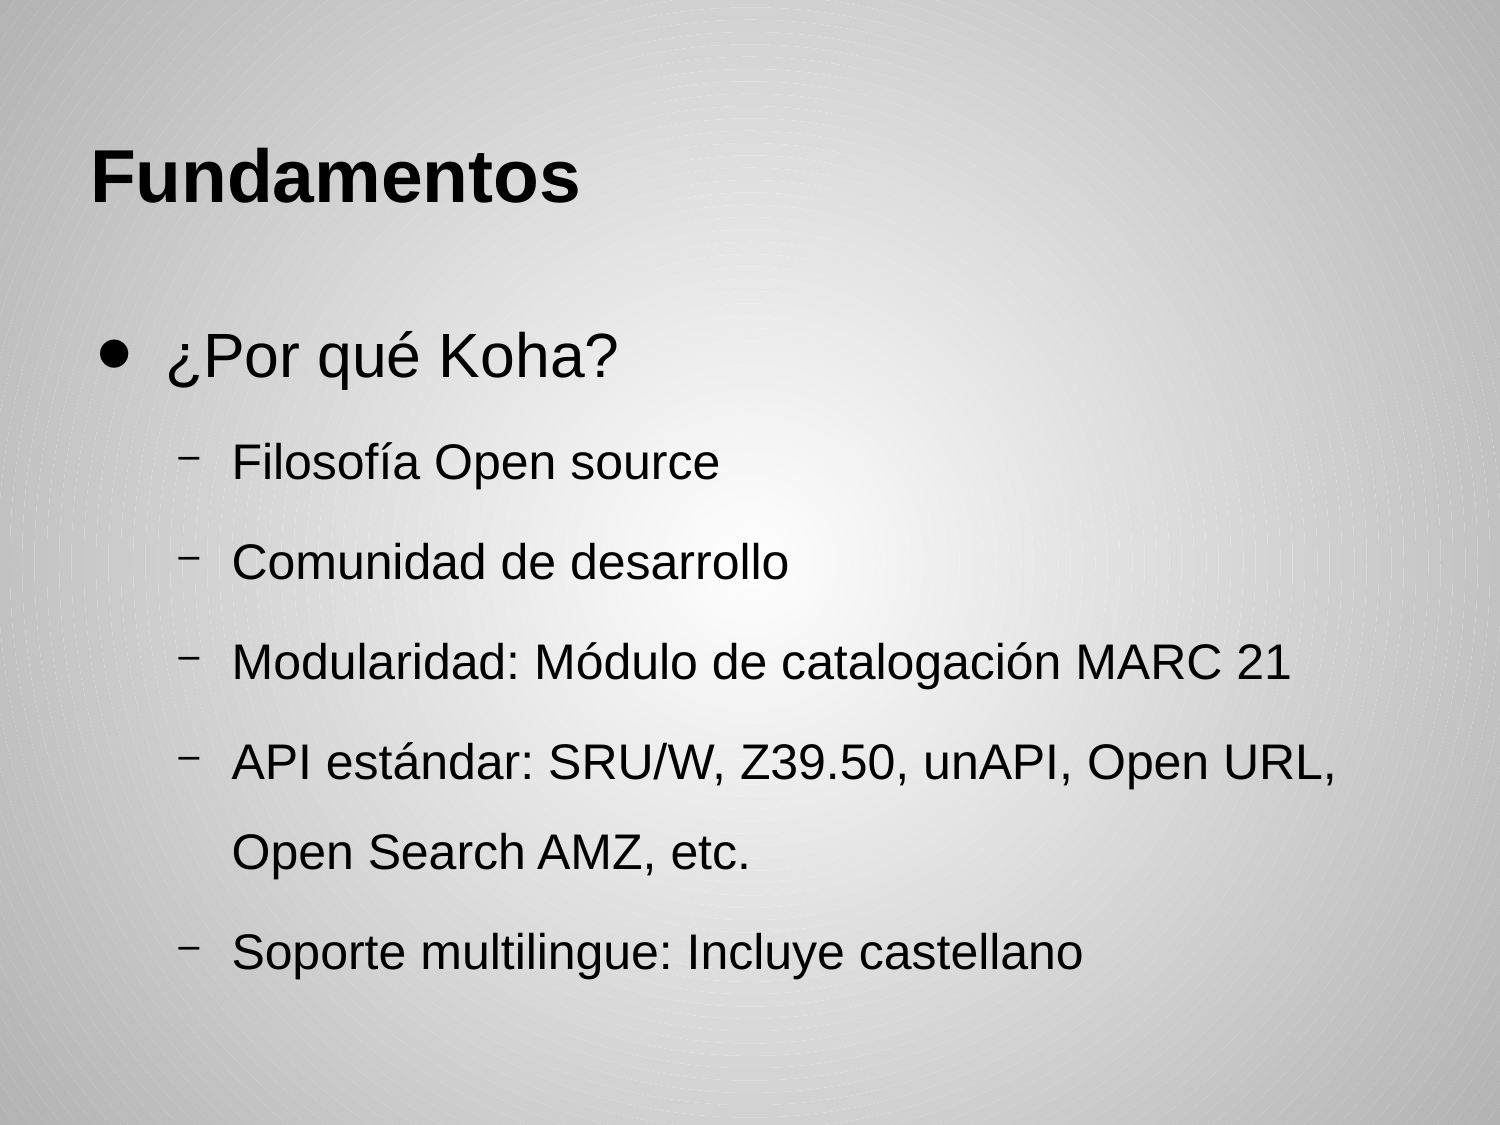

# Fundamentos
¿Por qué Koha?
Filosofía Open source
Comunidad de desarrollo
Modularidad: Módulo de catalogación MARC 21
API estándar: SRU/W, Z39.50, unAPI, Open URL, Open Search AMZ, etc.
Soporte multilingue: Incluye castellano